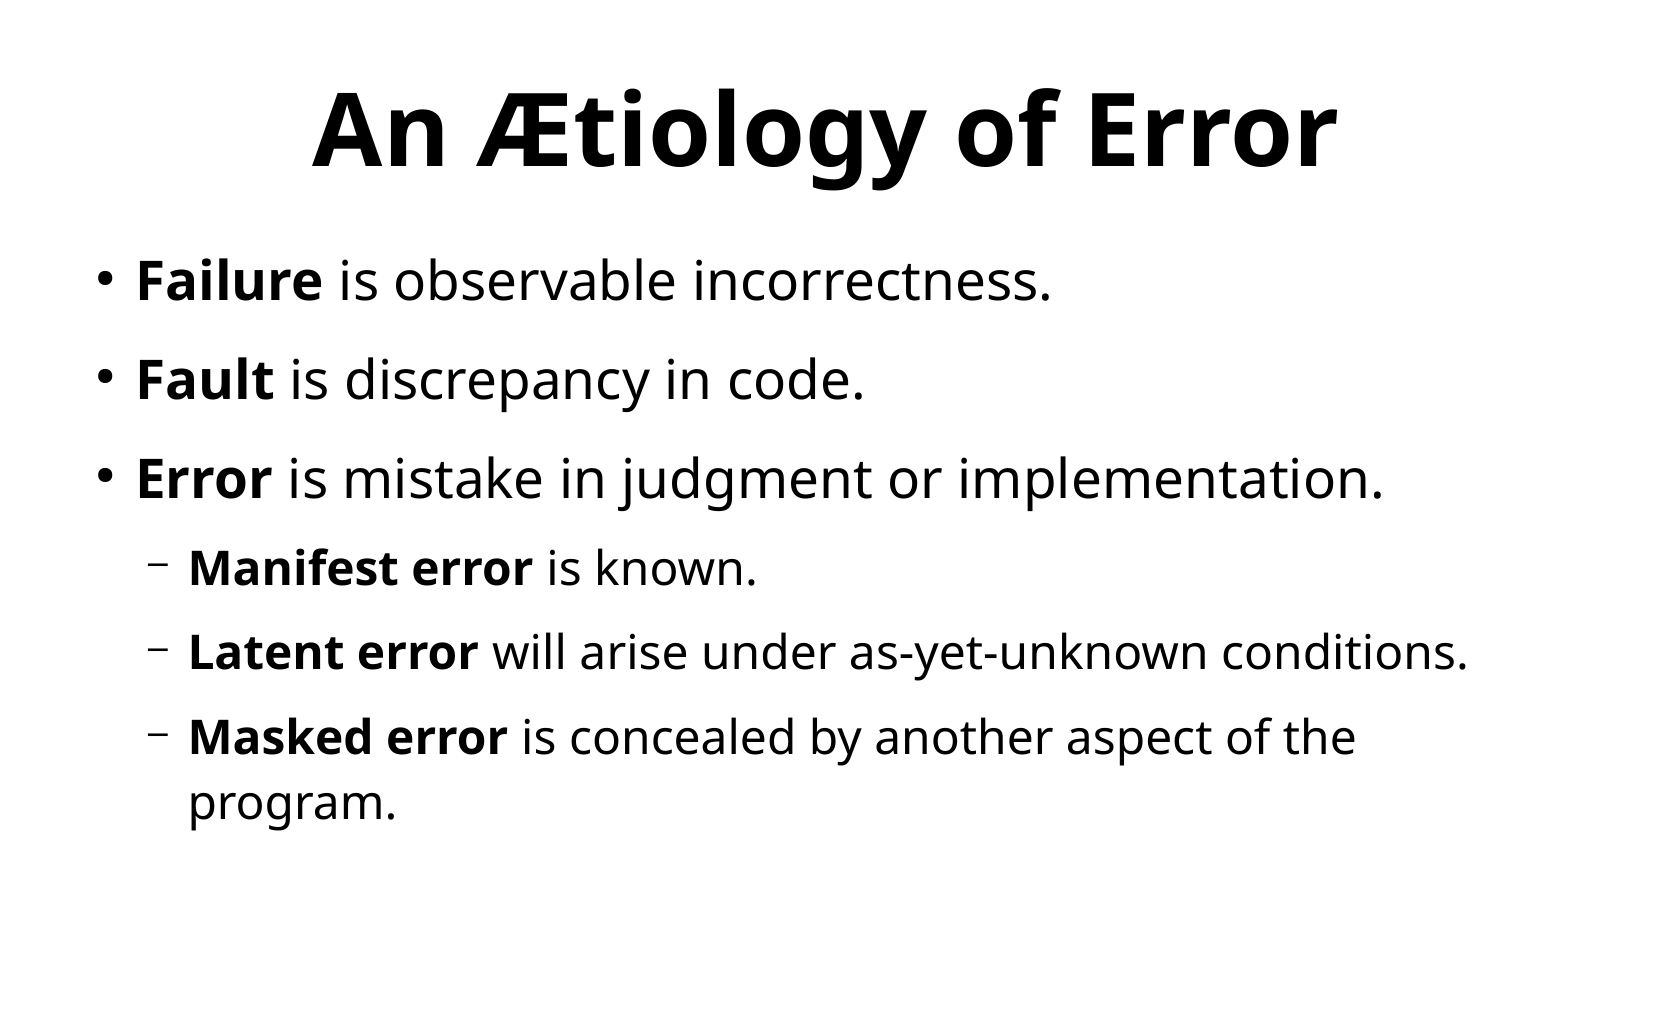

# An Ætiology of Error
Failure is observable incorrectness.
Fault is discrepancy in code.
Error is mistake in judgment or implementation.
Manifest error is known.
Latent error will arise under as-yet-unknown conditions.
Masked error is concealed by another aspect of the program.